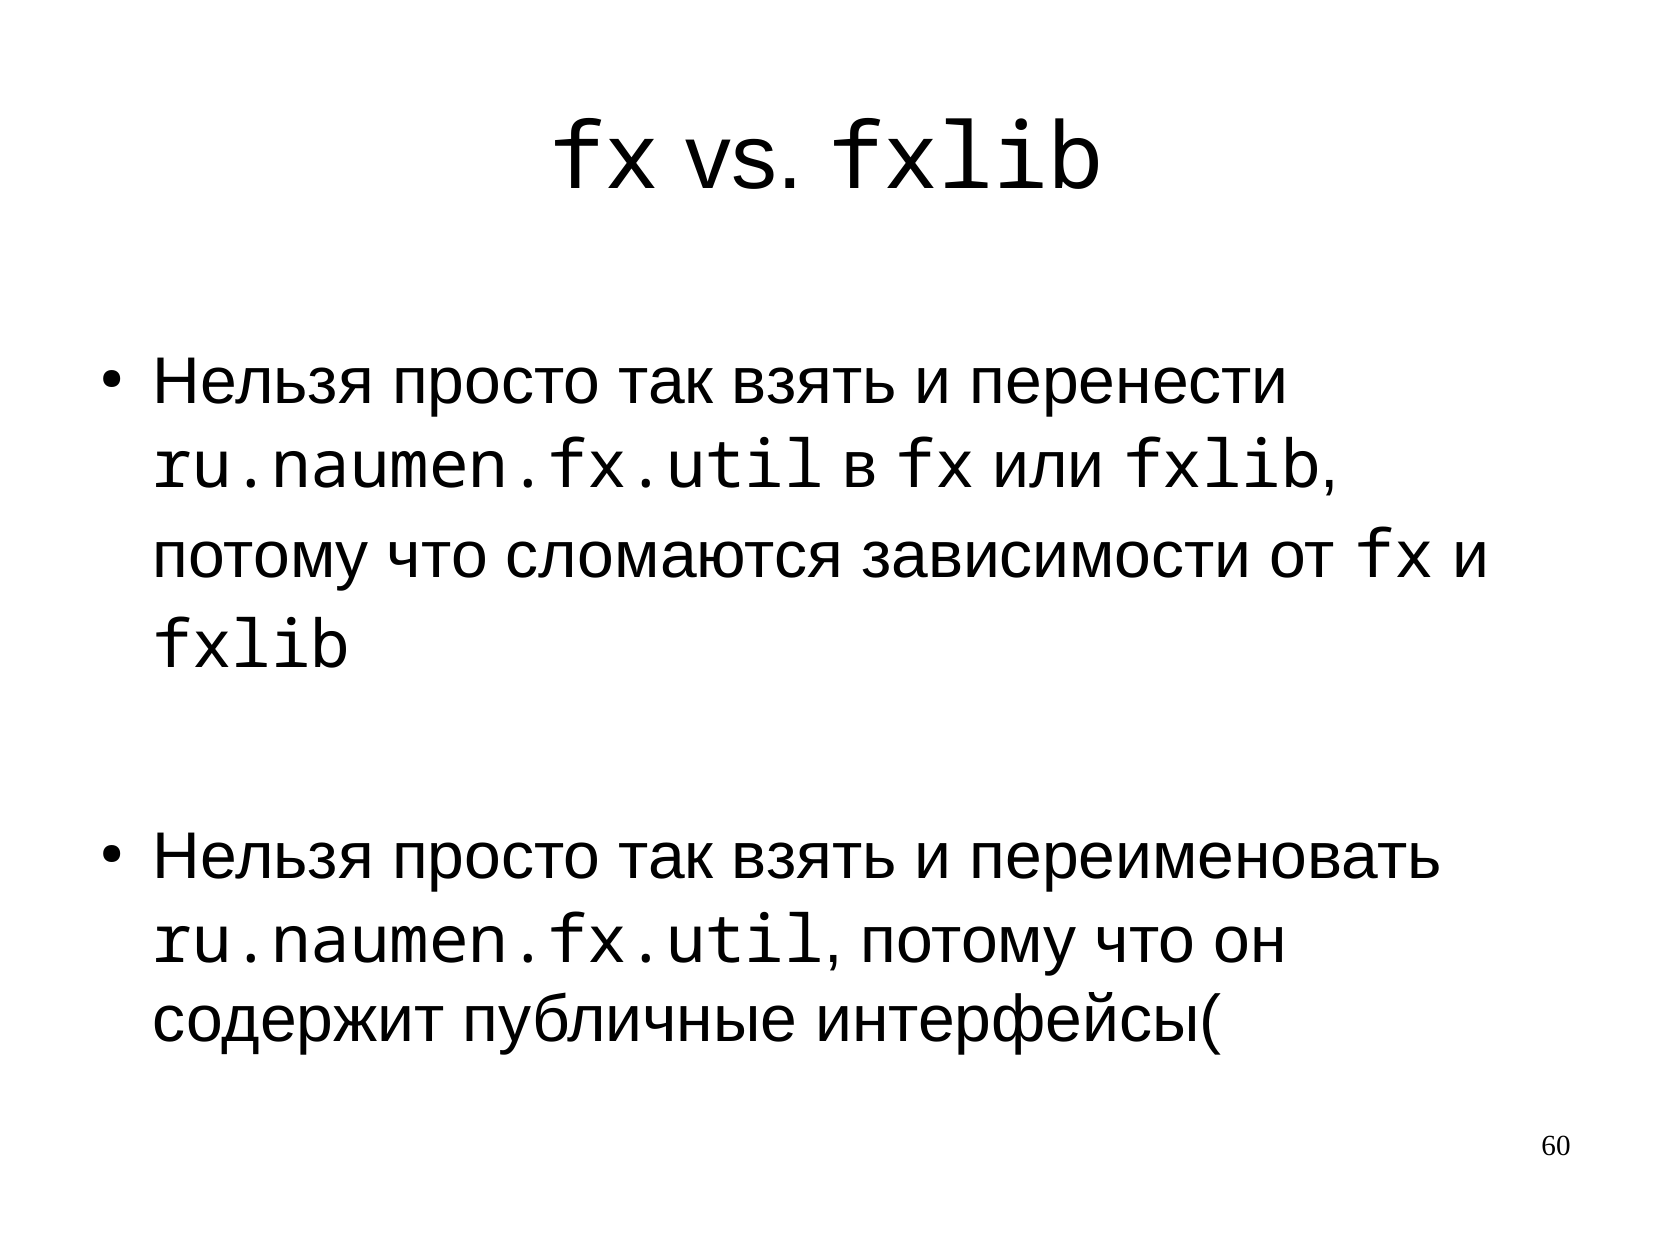

# fx vs. fxlib
Нельзя просто так взять и перенести ru.naumen.fx.util в fx или fxlib, потому что сломаются зависимости от fx и fxlib
Нельзя просто так взять и переименовать ru.naumen.fx.util, потому что он содержит публичные интерфейсы(
60